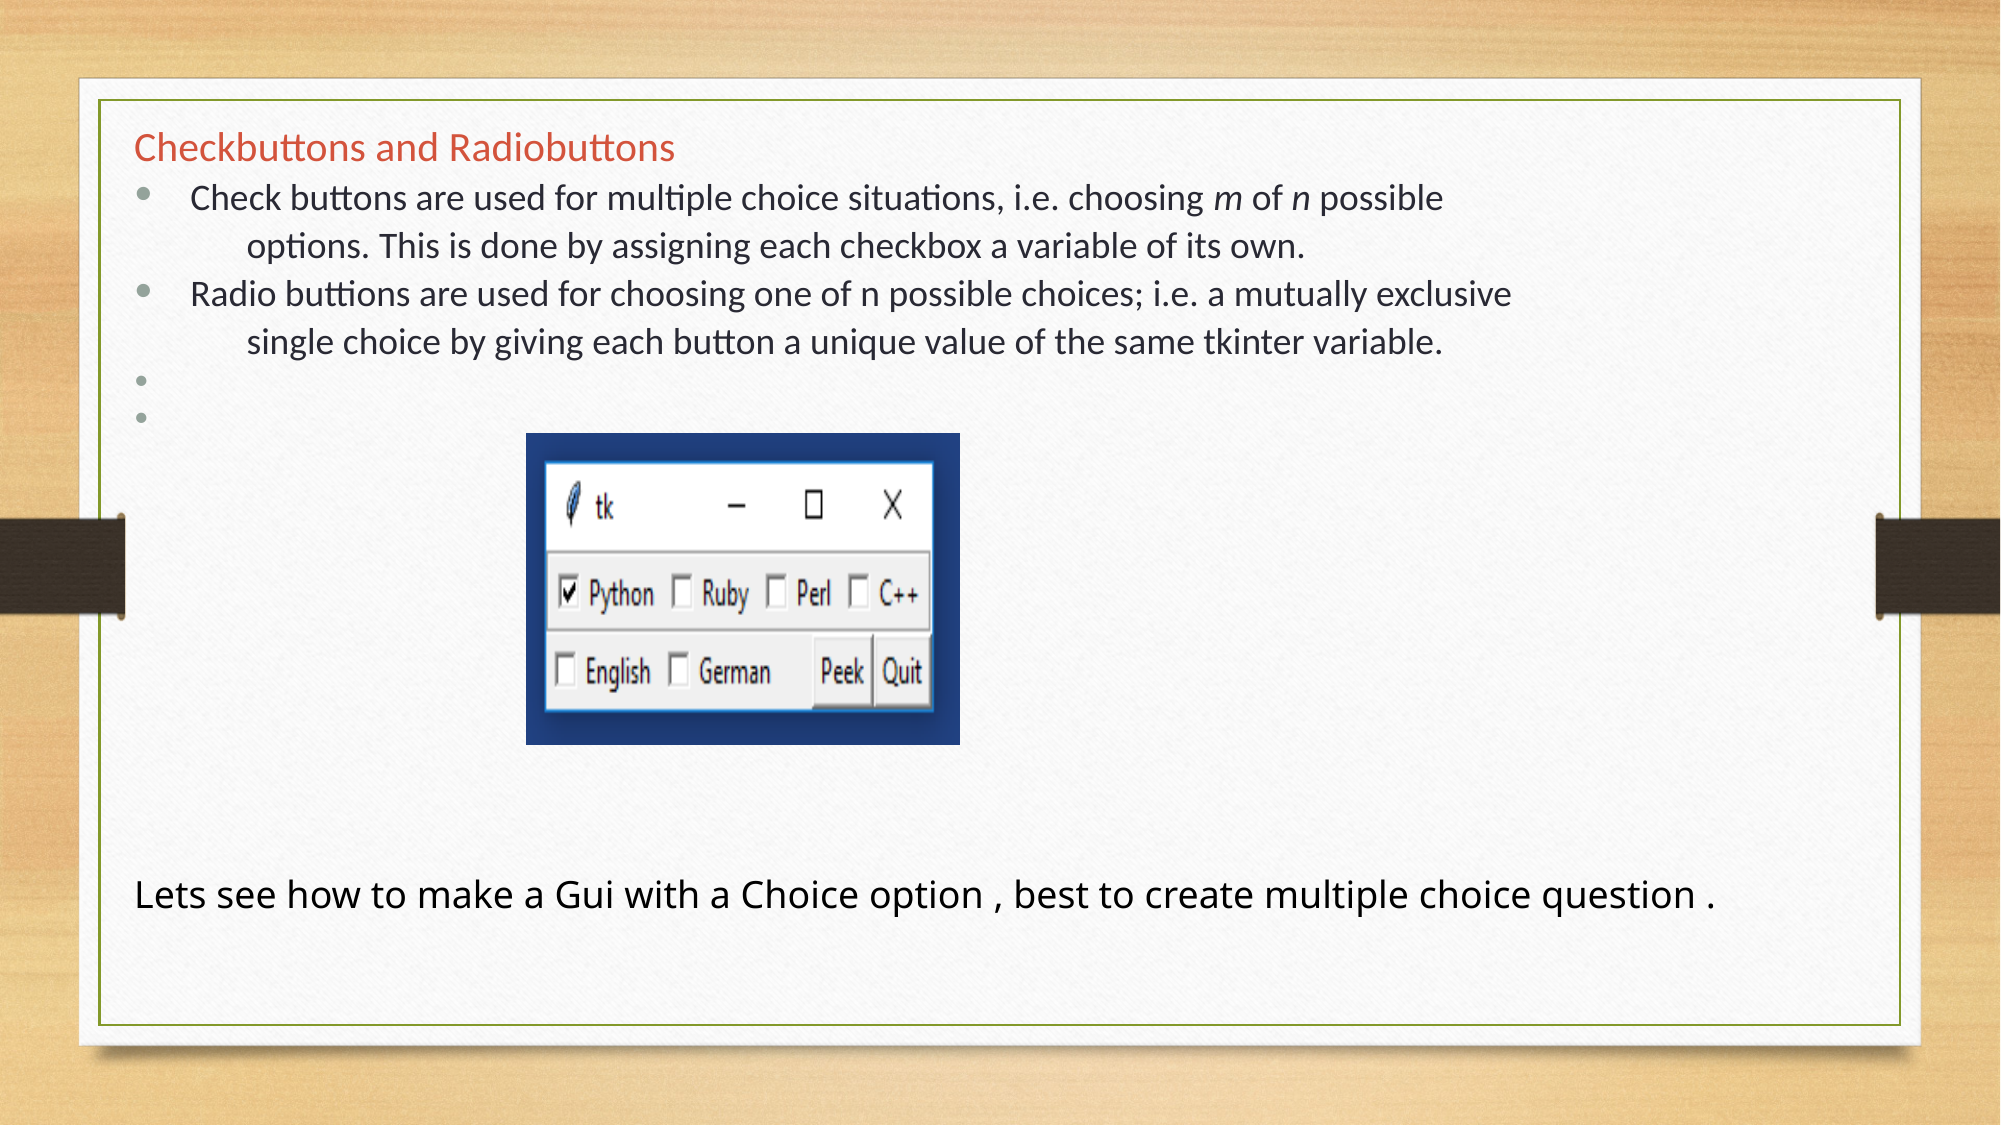

Checkbuttons and Radiobuttons
Check buttons are used for multiple choice situations, i.e. choosing m of n possible options. This is done by assigning each checkbox a variable of its own.
Radio buttions are used for choosing one of n possible choices; i.e. a mutually exclusive single choice by giving each button a unique value of the same tkinter variable.
Lets see how to make a Gui with a Choice option , best to create multiple choice question .